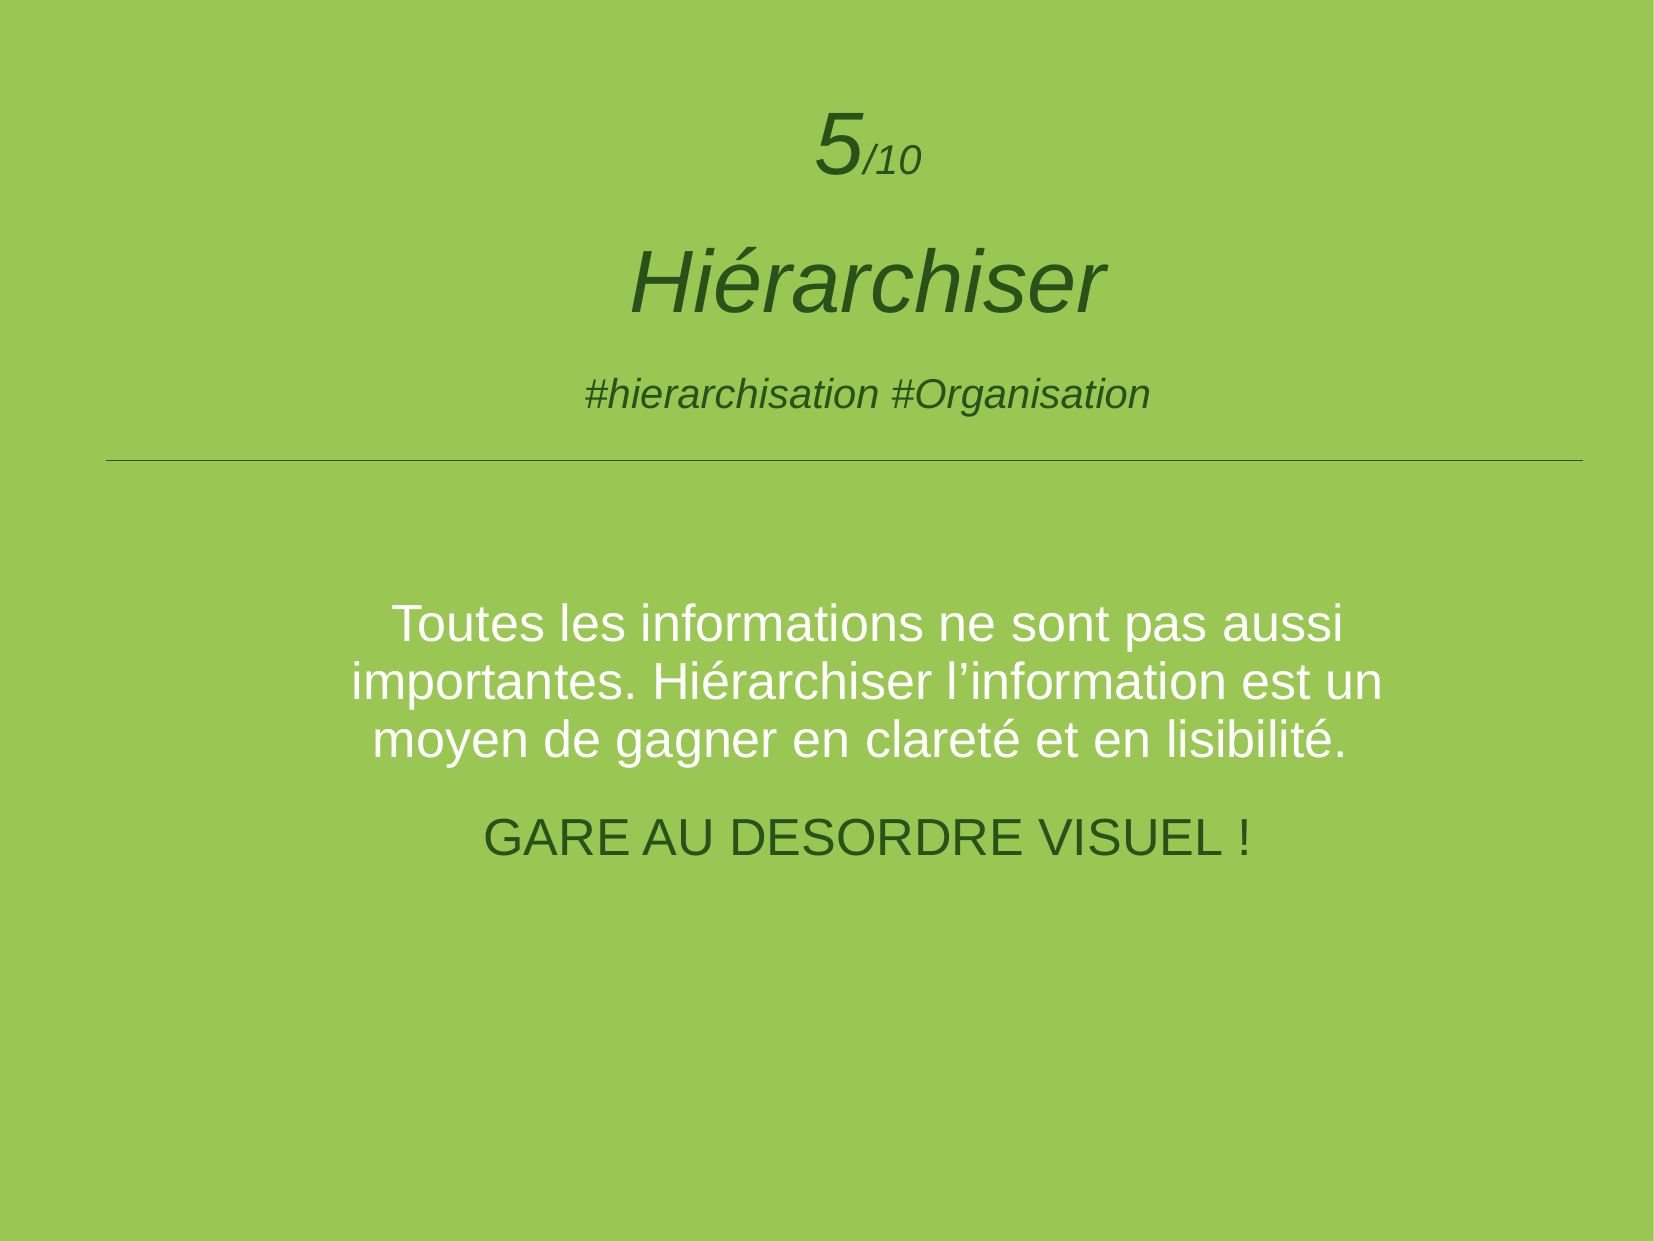

# 5/10
Hiérarchiser
#hierarchisation #Organisation
Toutes les informations ne sont pas aussi importantes. Hiérarchiser l’information est un moyen de gagner en clareté et en lisibilité.
GARE AU DESORDRE VISUEL !